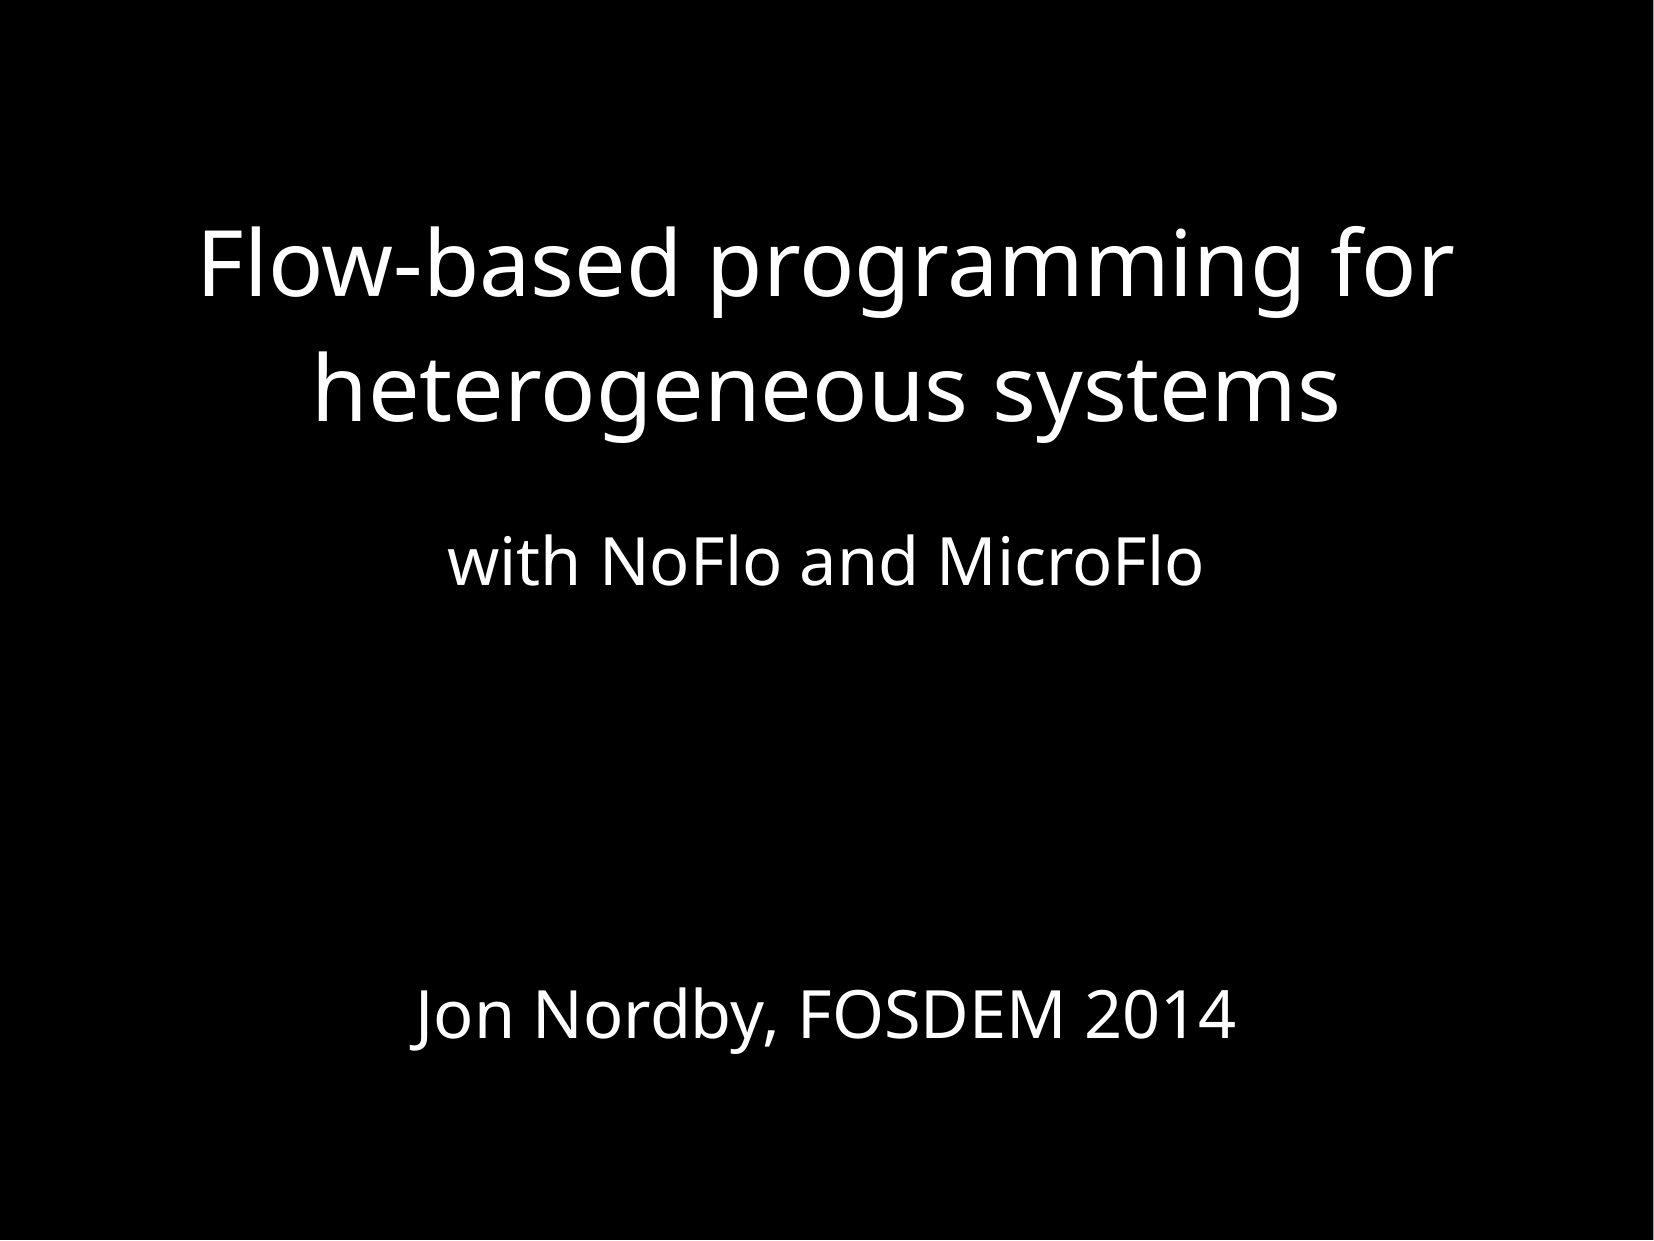

# Flow-based programming for heterogeneous systems
with NoFlo and MicroFlo
Jon Nordby, FOSDEM 2014